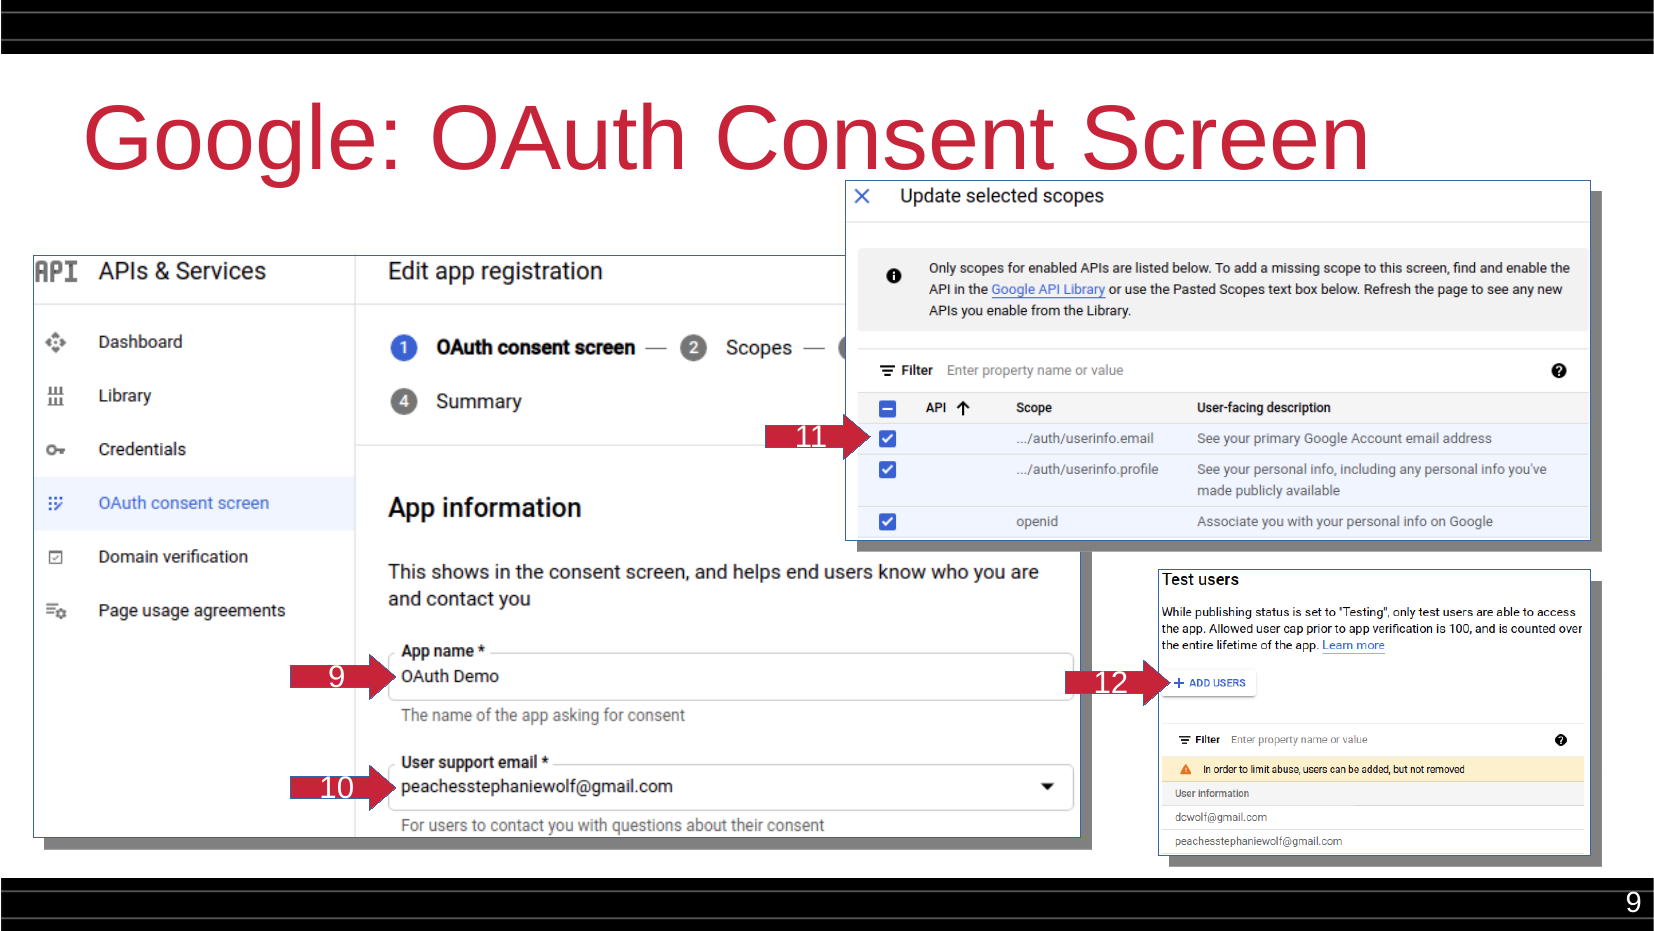

# Google: OAuth Consent Screen
11
9
12
10